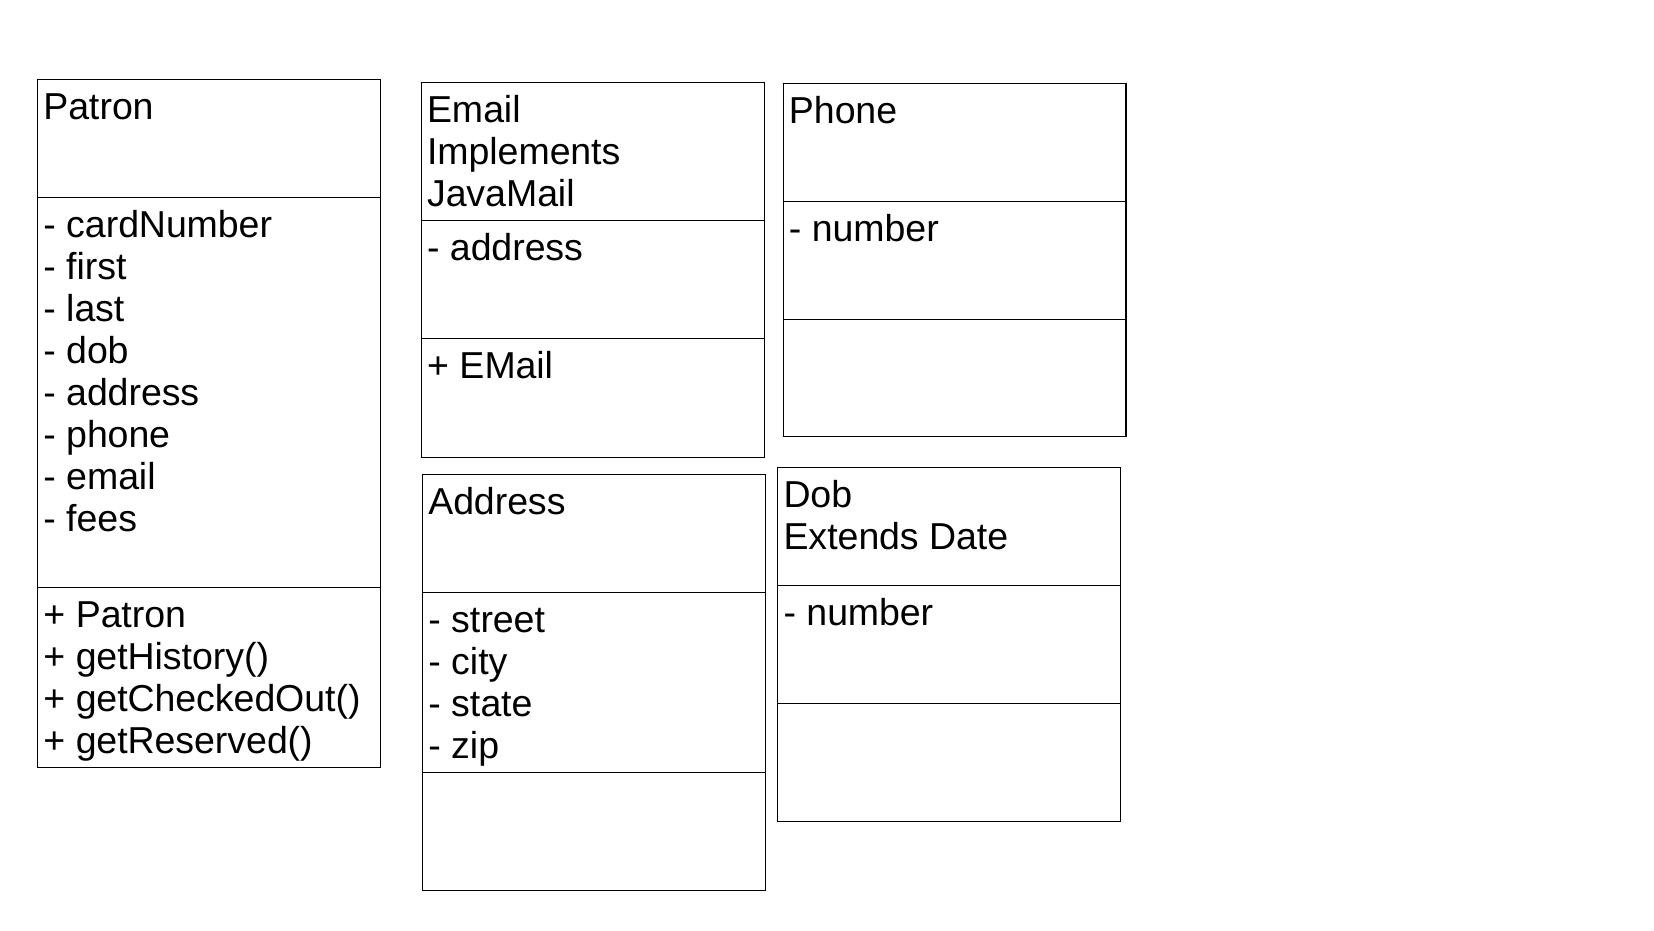

| Patron |
| --- |
| - cardNumber - first - last - dob - address - phone - email - fees |
| + Patron + getHistory() + getCheckedOut() + getReserved() |
| Email Implements JavaMail |
| --- |
| - address |
| + EMail |
| Phone |
| --- |
| - number |
| |
| Dob Extends Date |
| --- |
| - number |
| |
| Address |
| --- |
| - street - city - state - zip |
| |